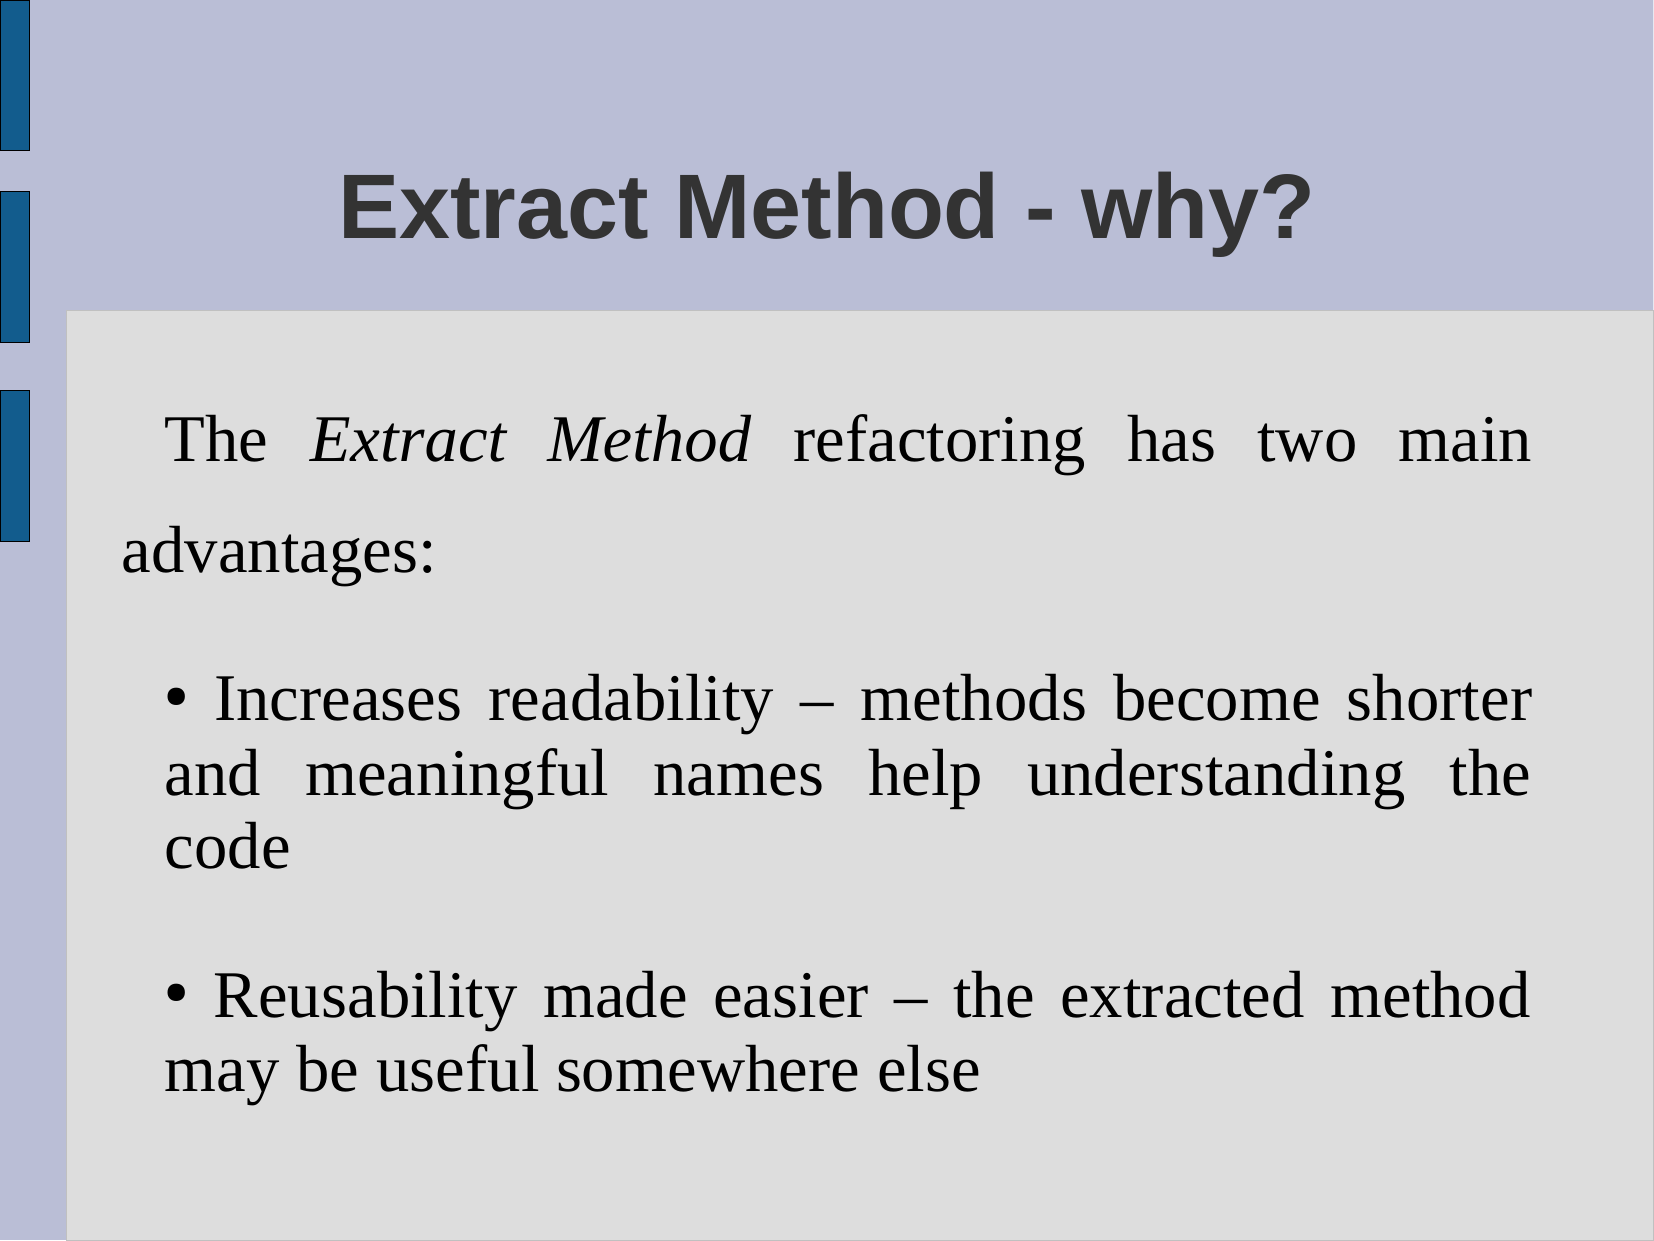

# Extract Method - why?
The Extract Method refactoring has two main advantages:
 Increases readability – methods become shorter and meaningful names help understanding the code
 Reusability made easier – the extracted method may be useful somewhere else